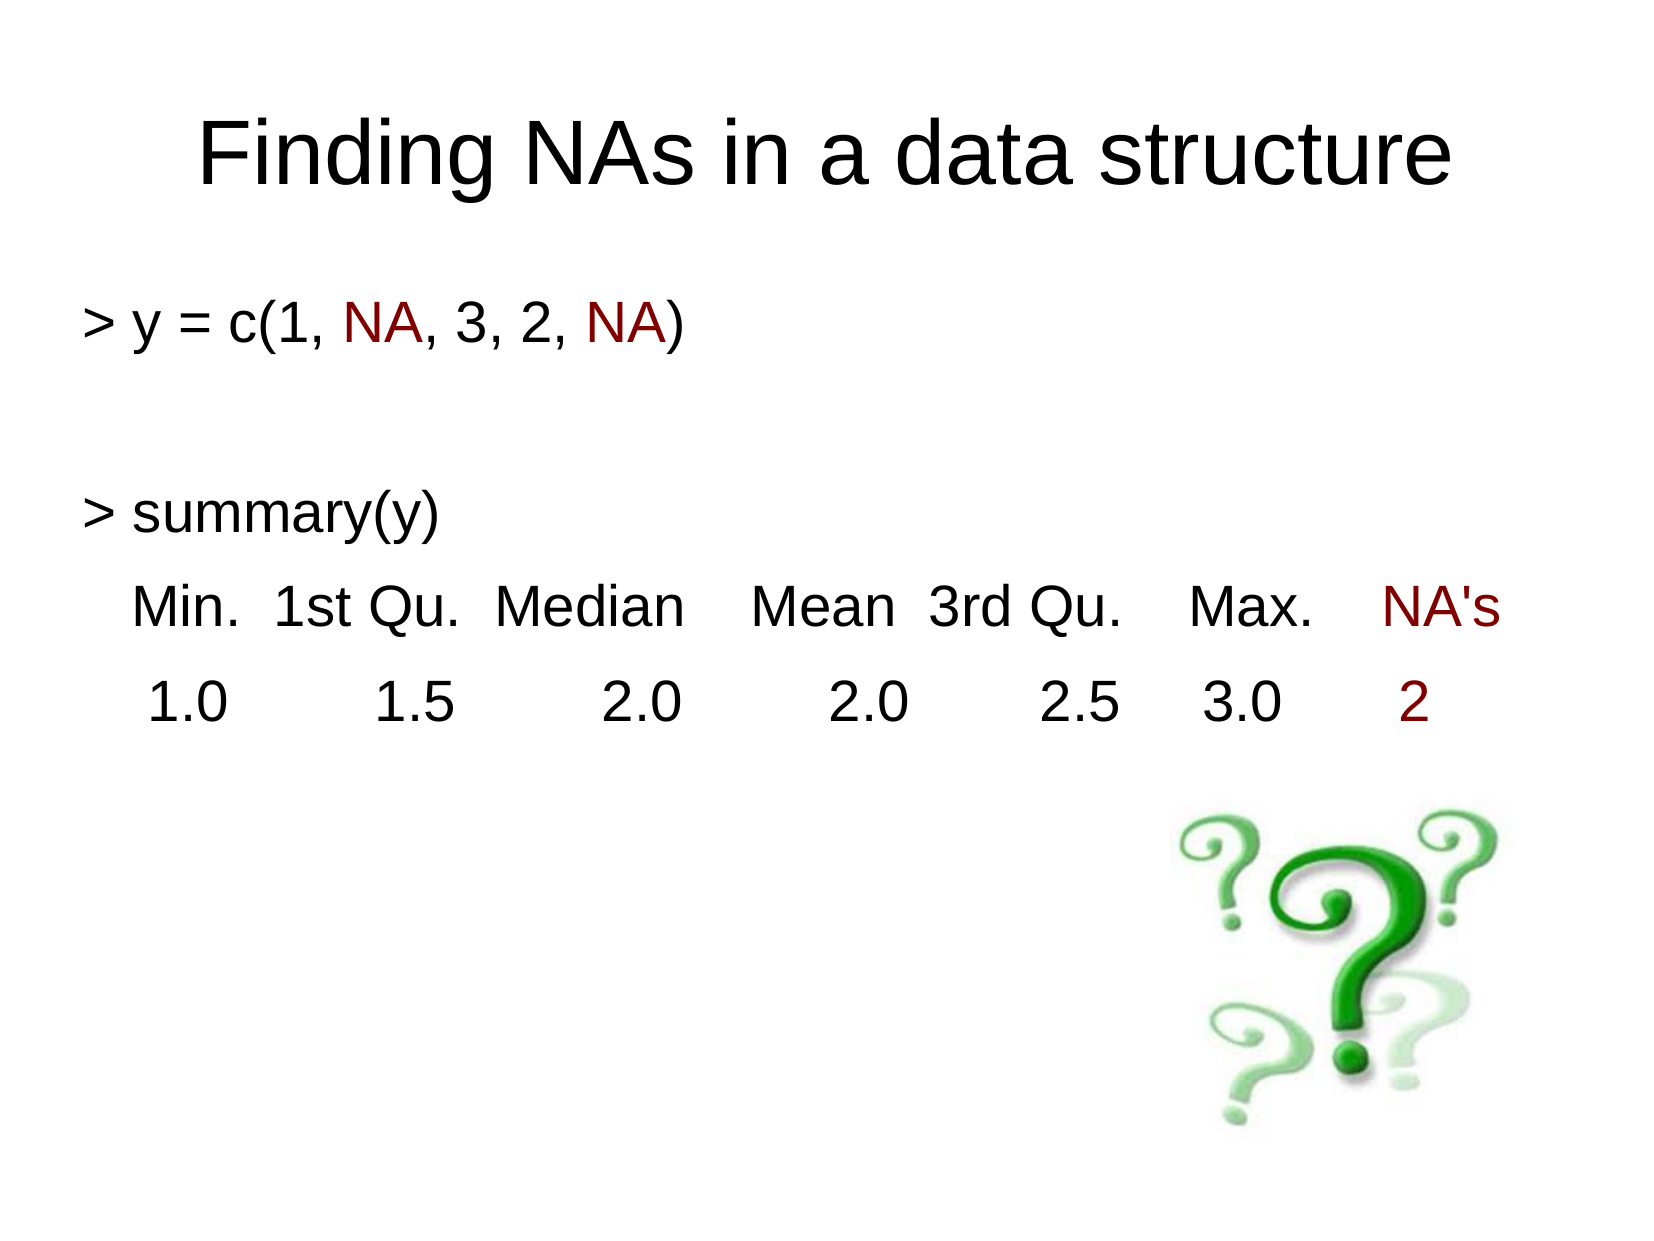

# Finding NAs in a data structure
> y = c(1, NA, 3, 2, NA)
> summary(y)
 Min. 1st Qu. Median Mean 3rd Qu. Max. NA's
 1.0 1.5 2.0 2.0 2.5 3.0 2